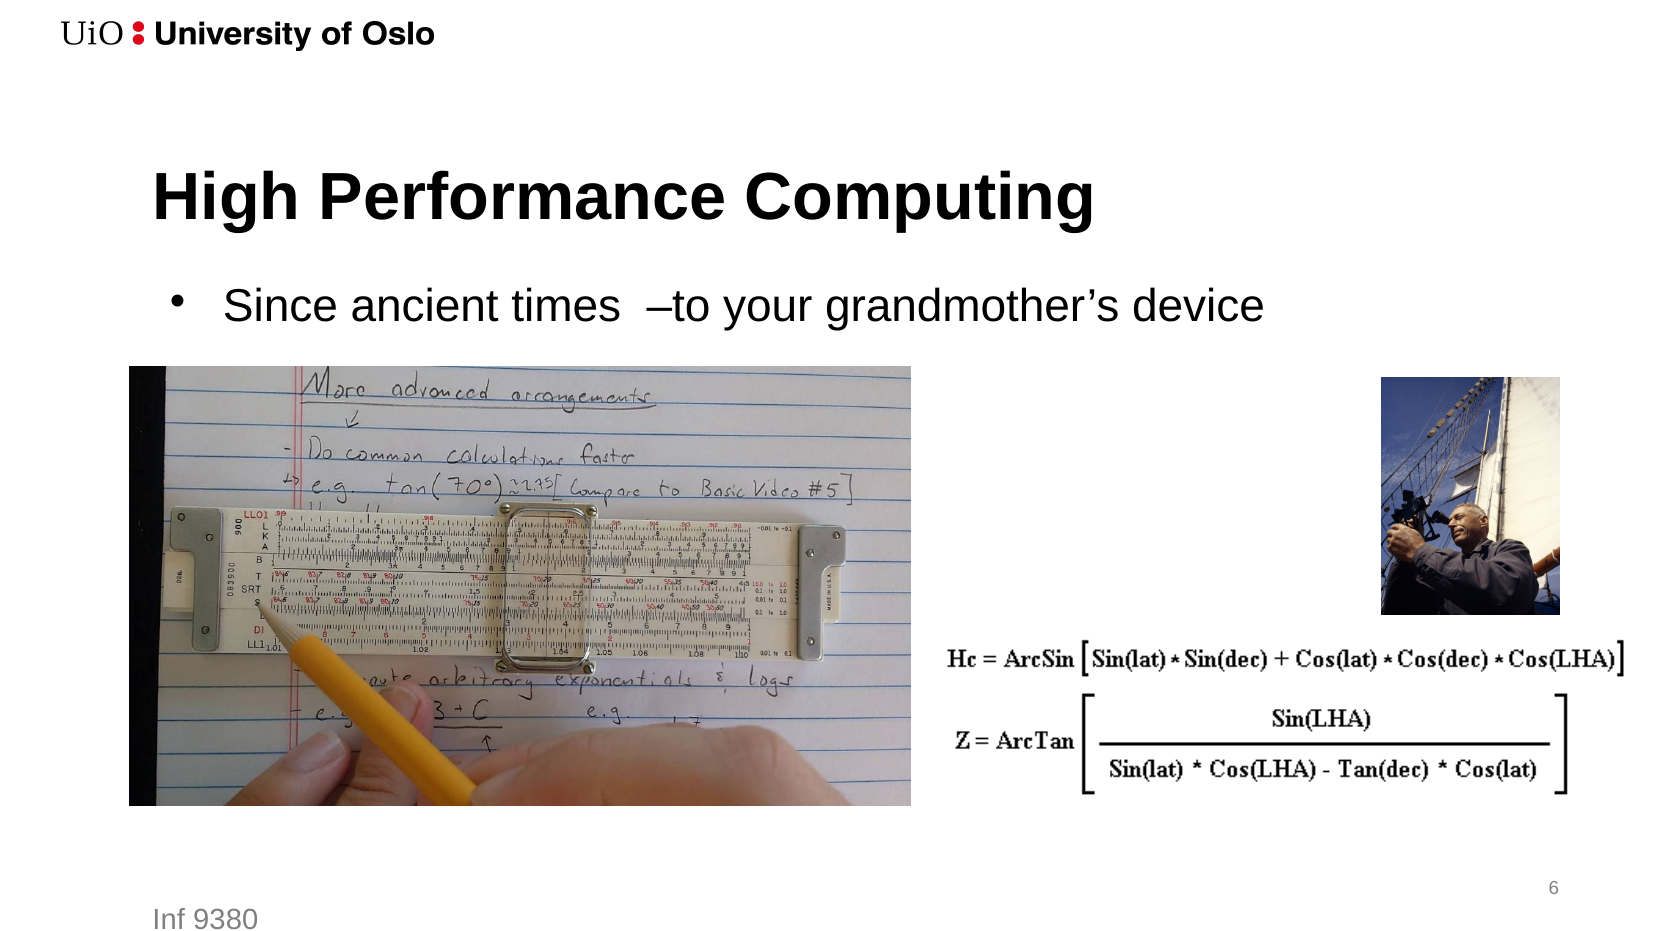

High Performance Computing
Since ancient times –to your grandmother’s device
Inf 9380